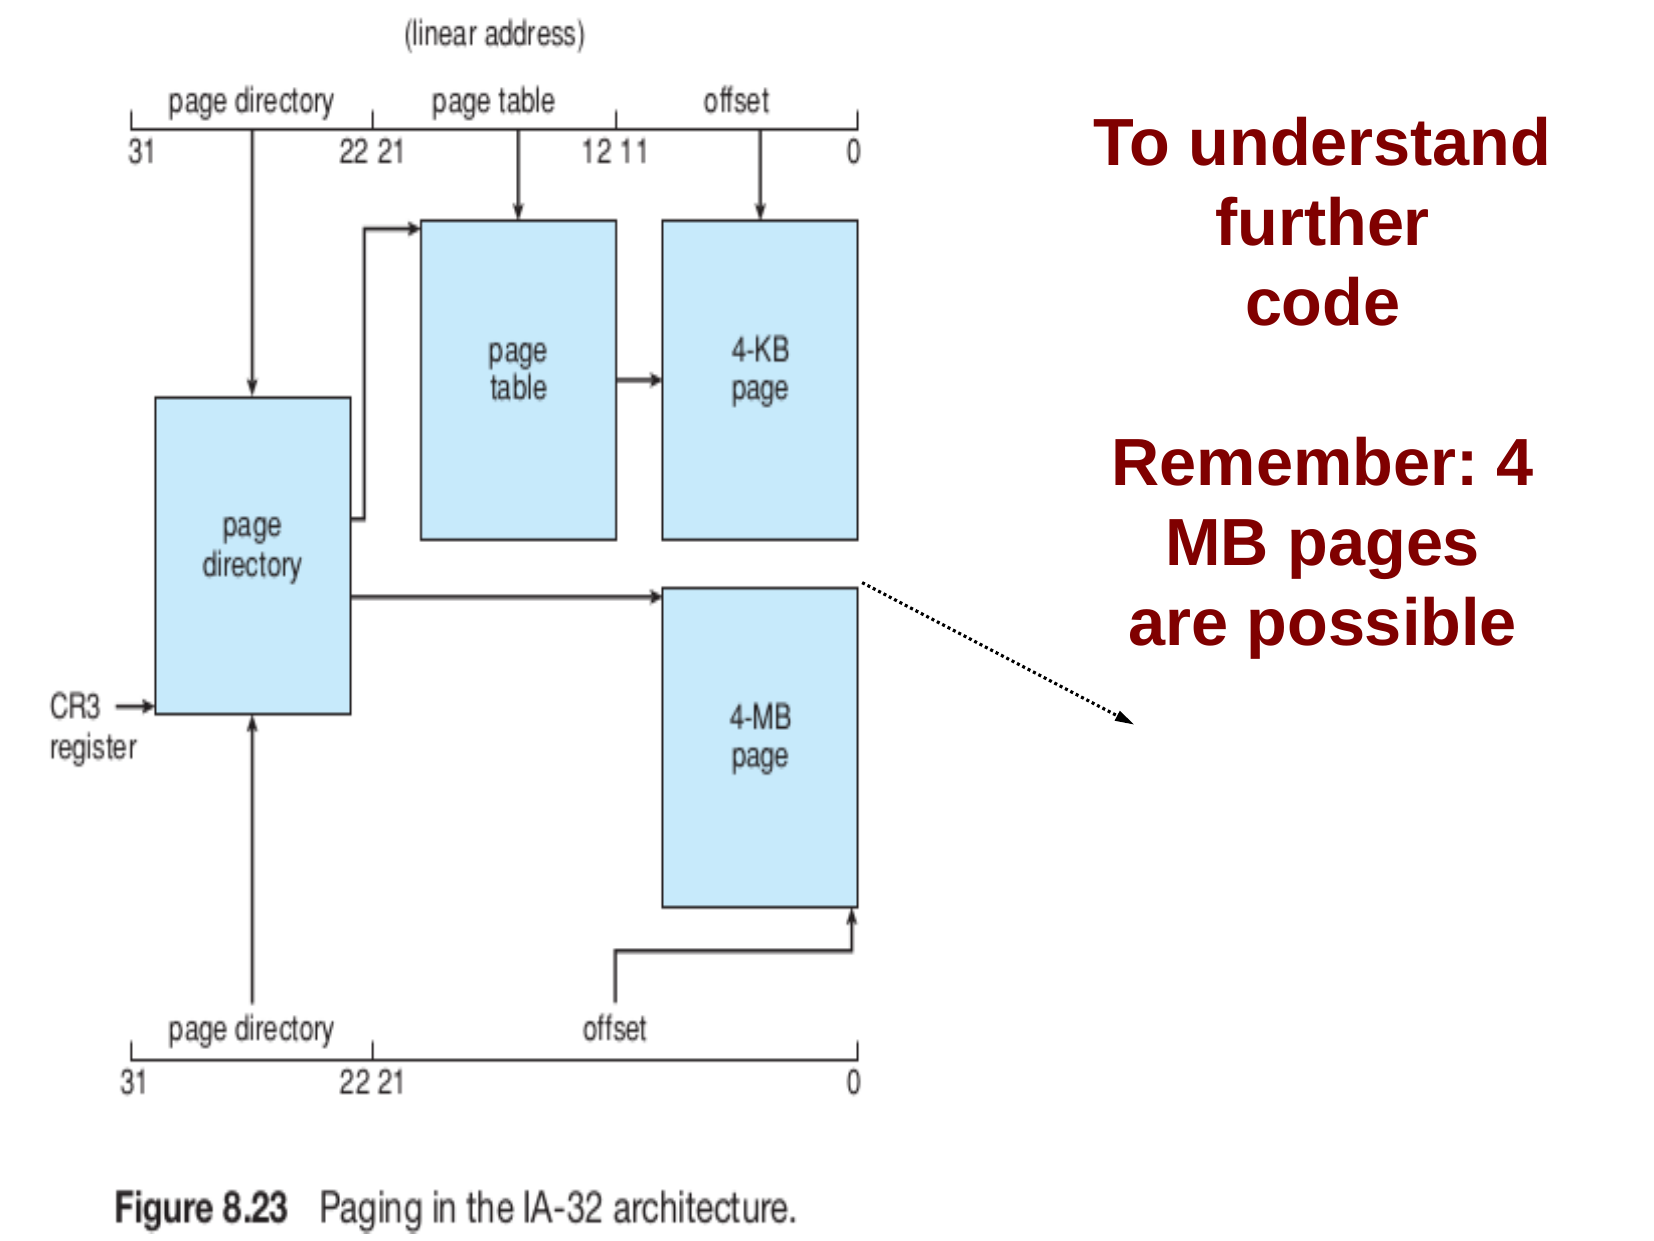

# To understand further code Remember: 4 MB pages are possible